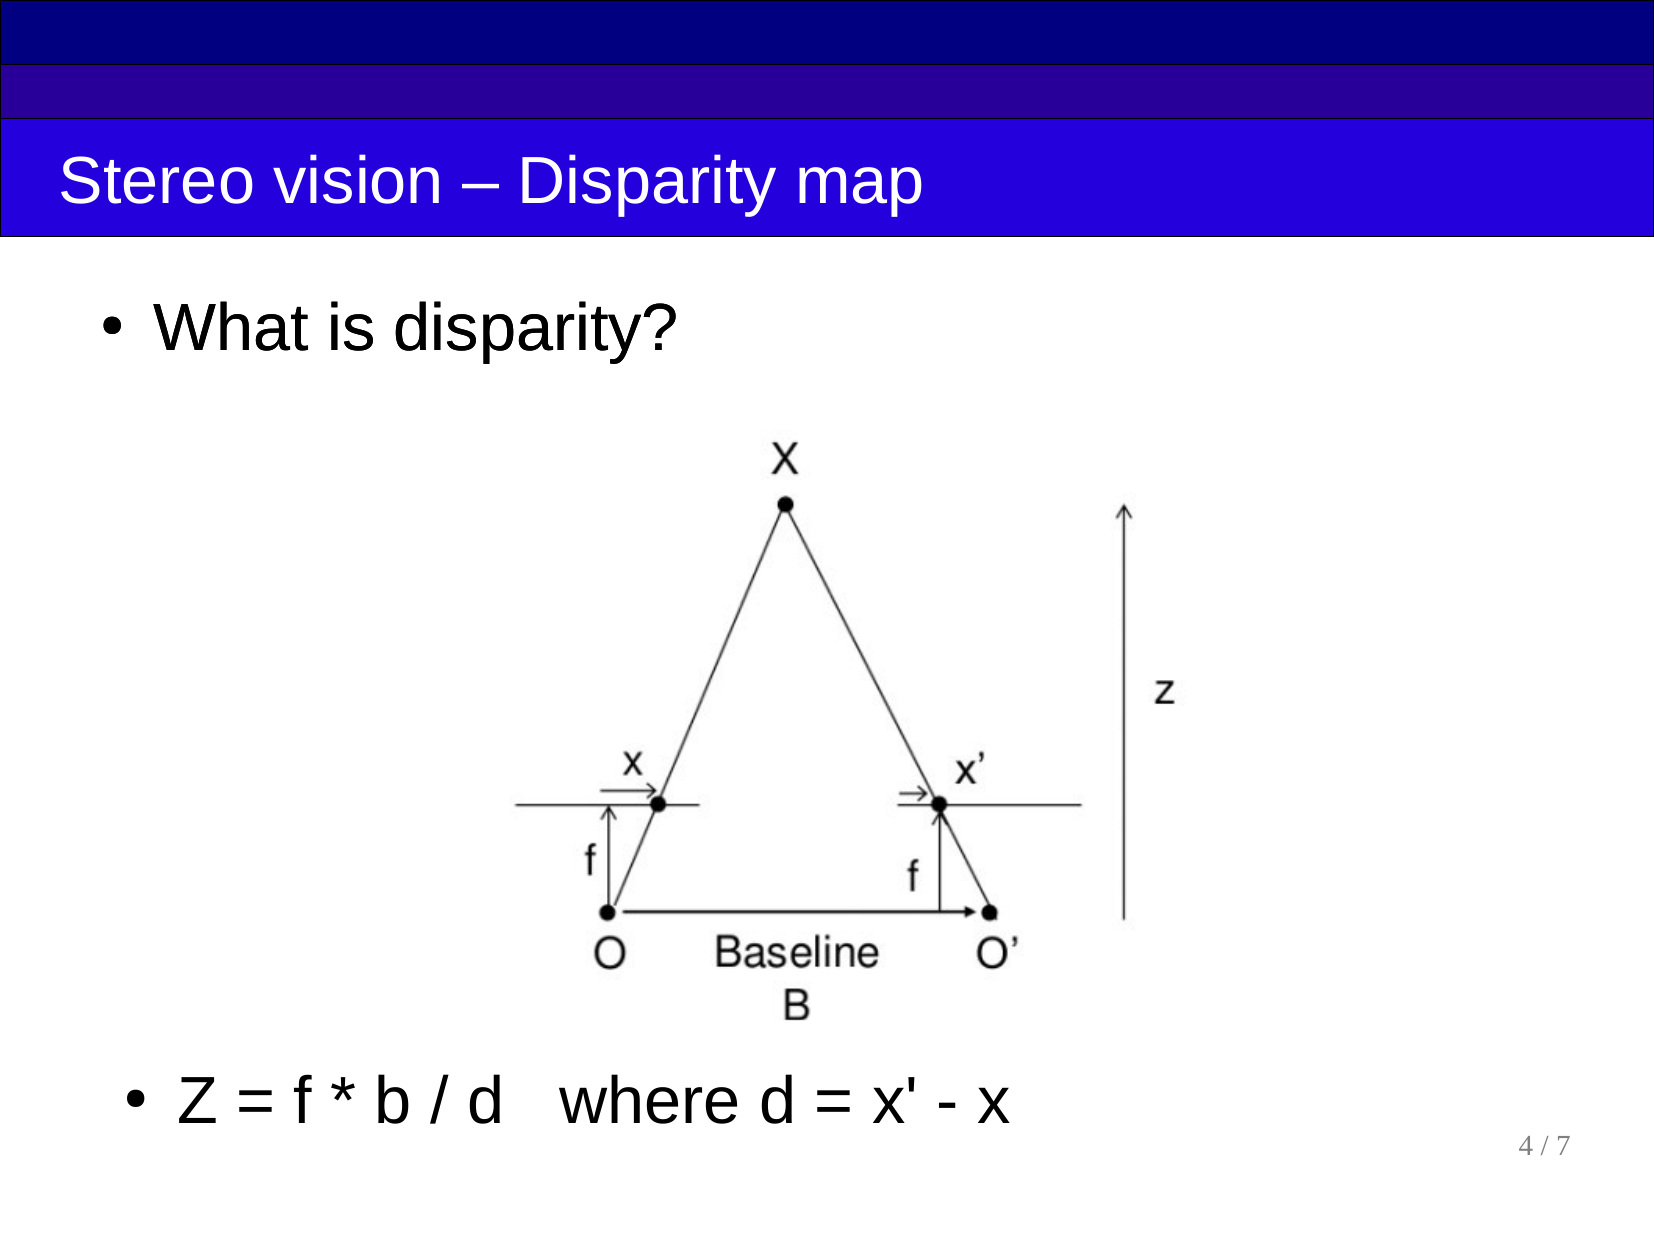

# Stereo vision – Disparity map
What is disparity?
What is disparity?
Z = f * b / d where d = x' - x
4